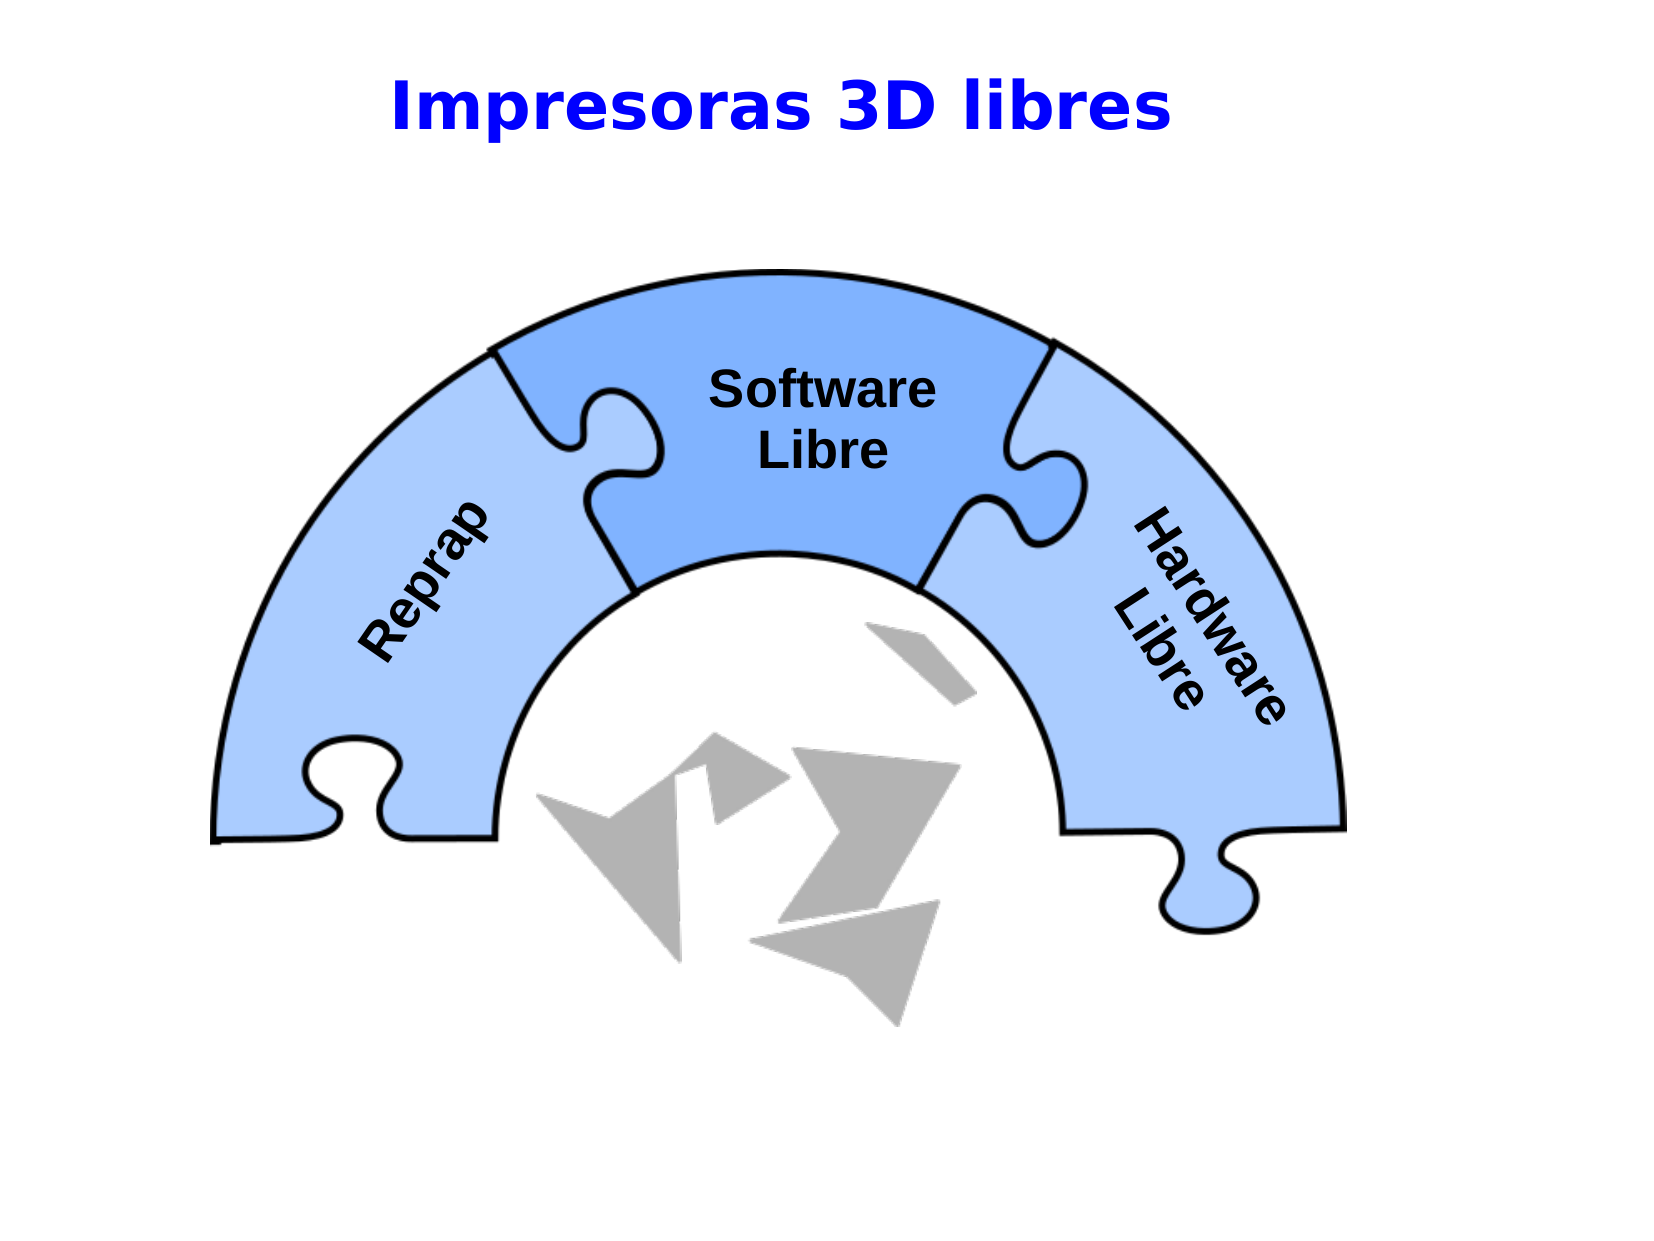

Impresoras 3D libres
Software
Libre
Reprap
Hardware
Libre